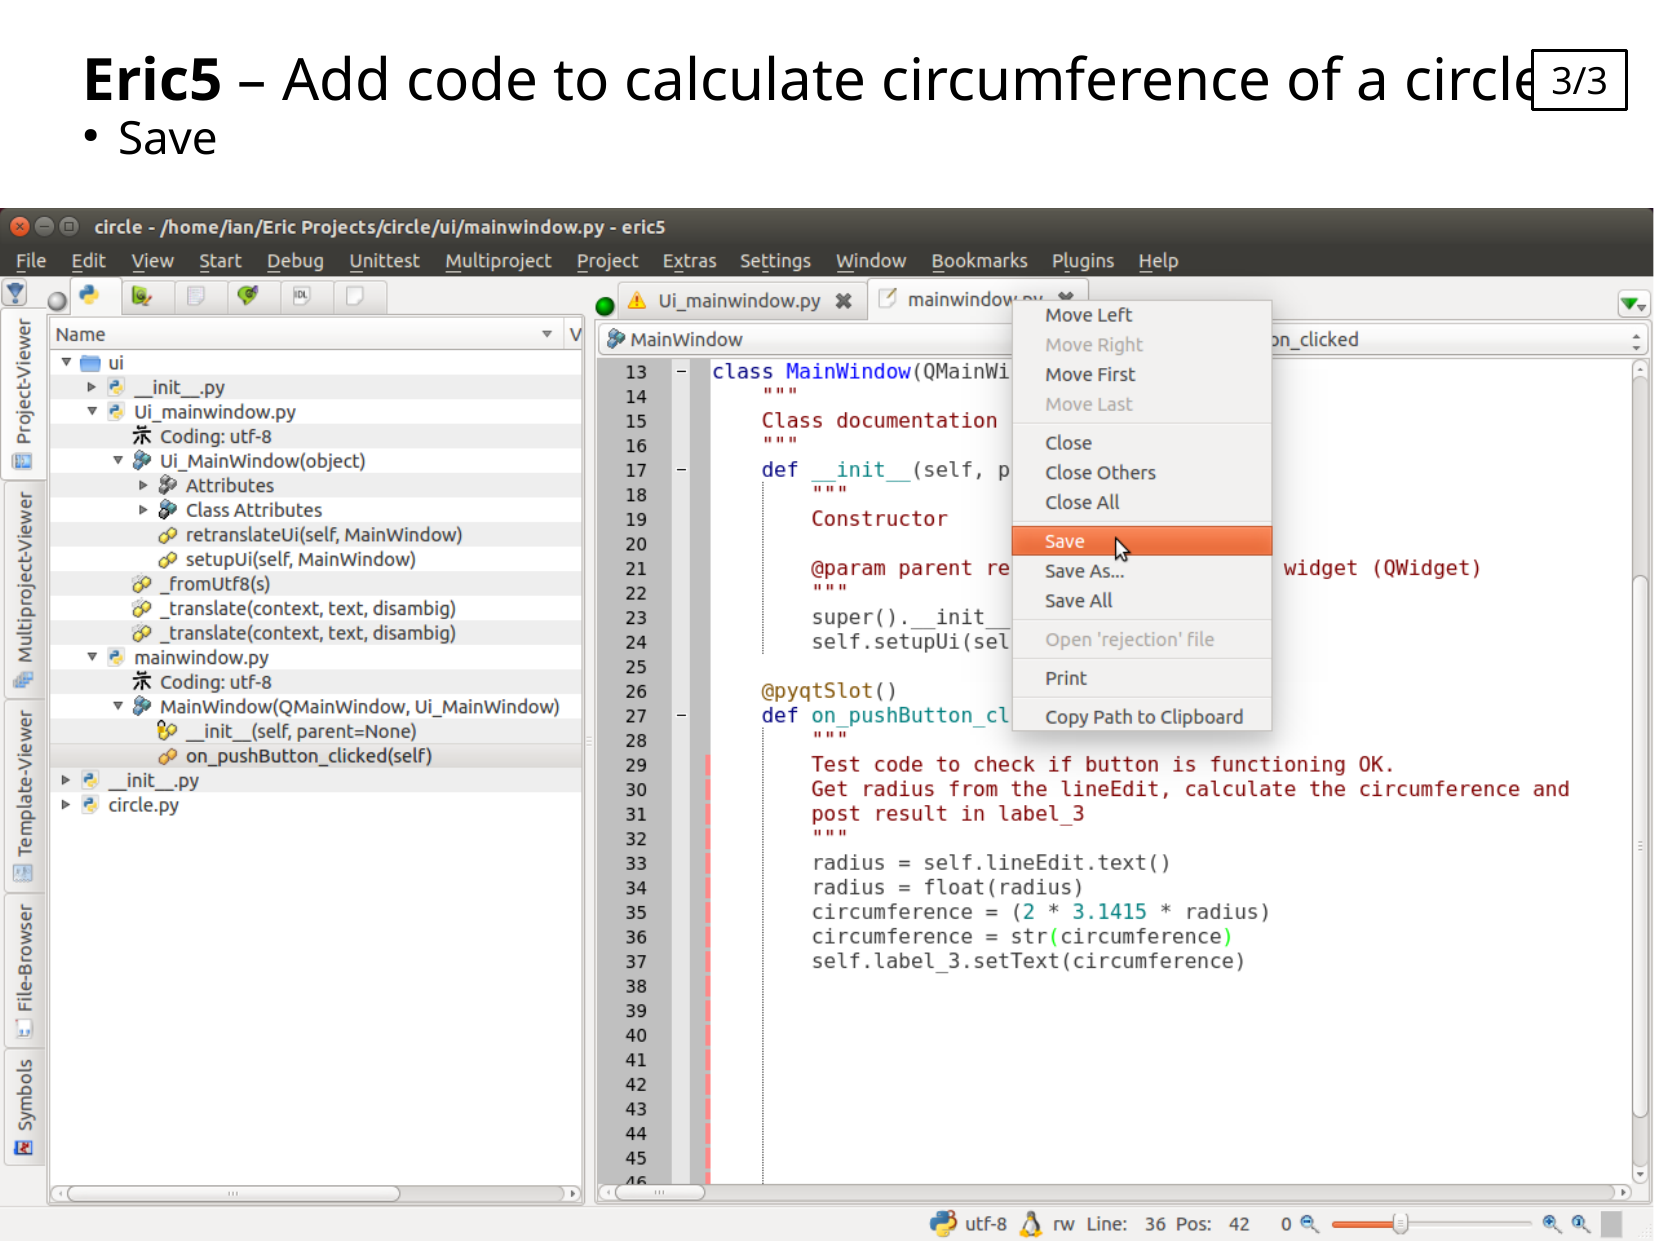

# Eric5 – Add code to calculate circumference of a circle
3/3
Save
43